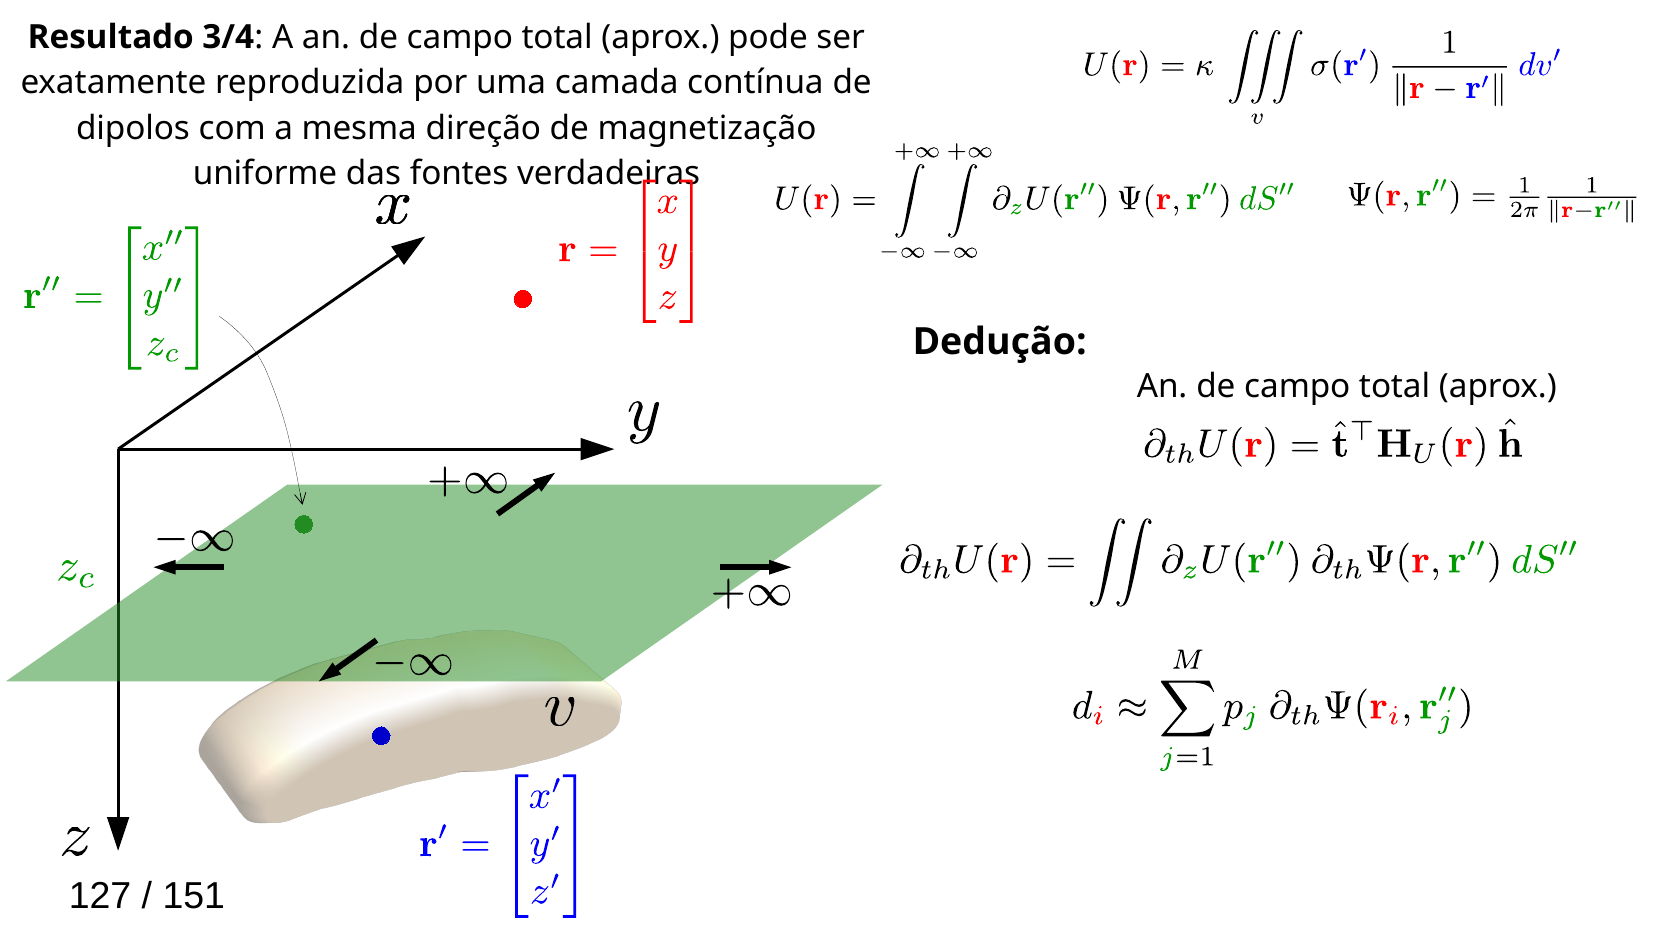

Resultado 3/4: A an. de campo total (aprox.) pode ser exatamente reproduzida por uma camada contínua de dipolos com a mesma direção de magnetização uniforme das fontes verdadeiras
Dedução:
An. de campo total (aprox.)